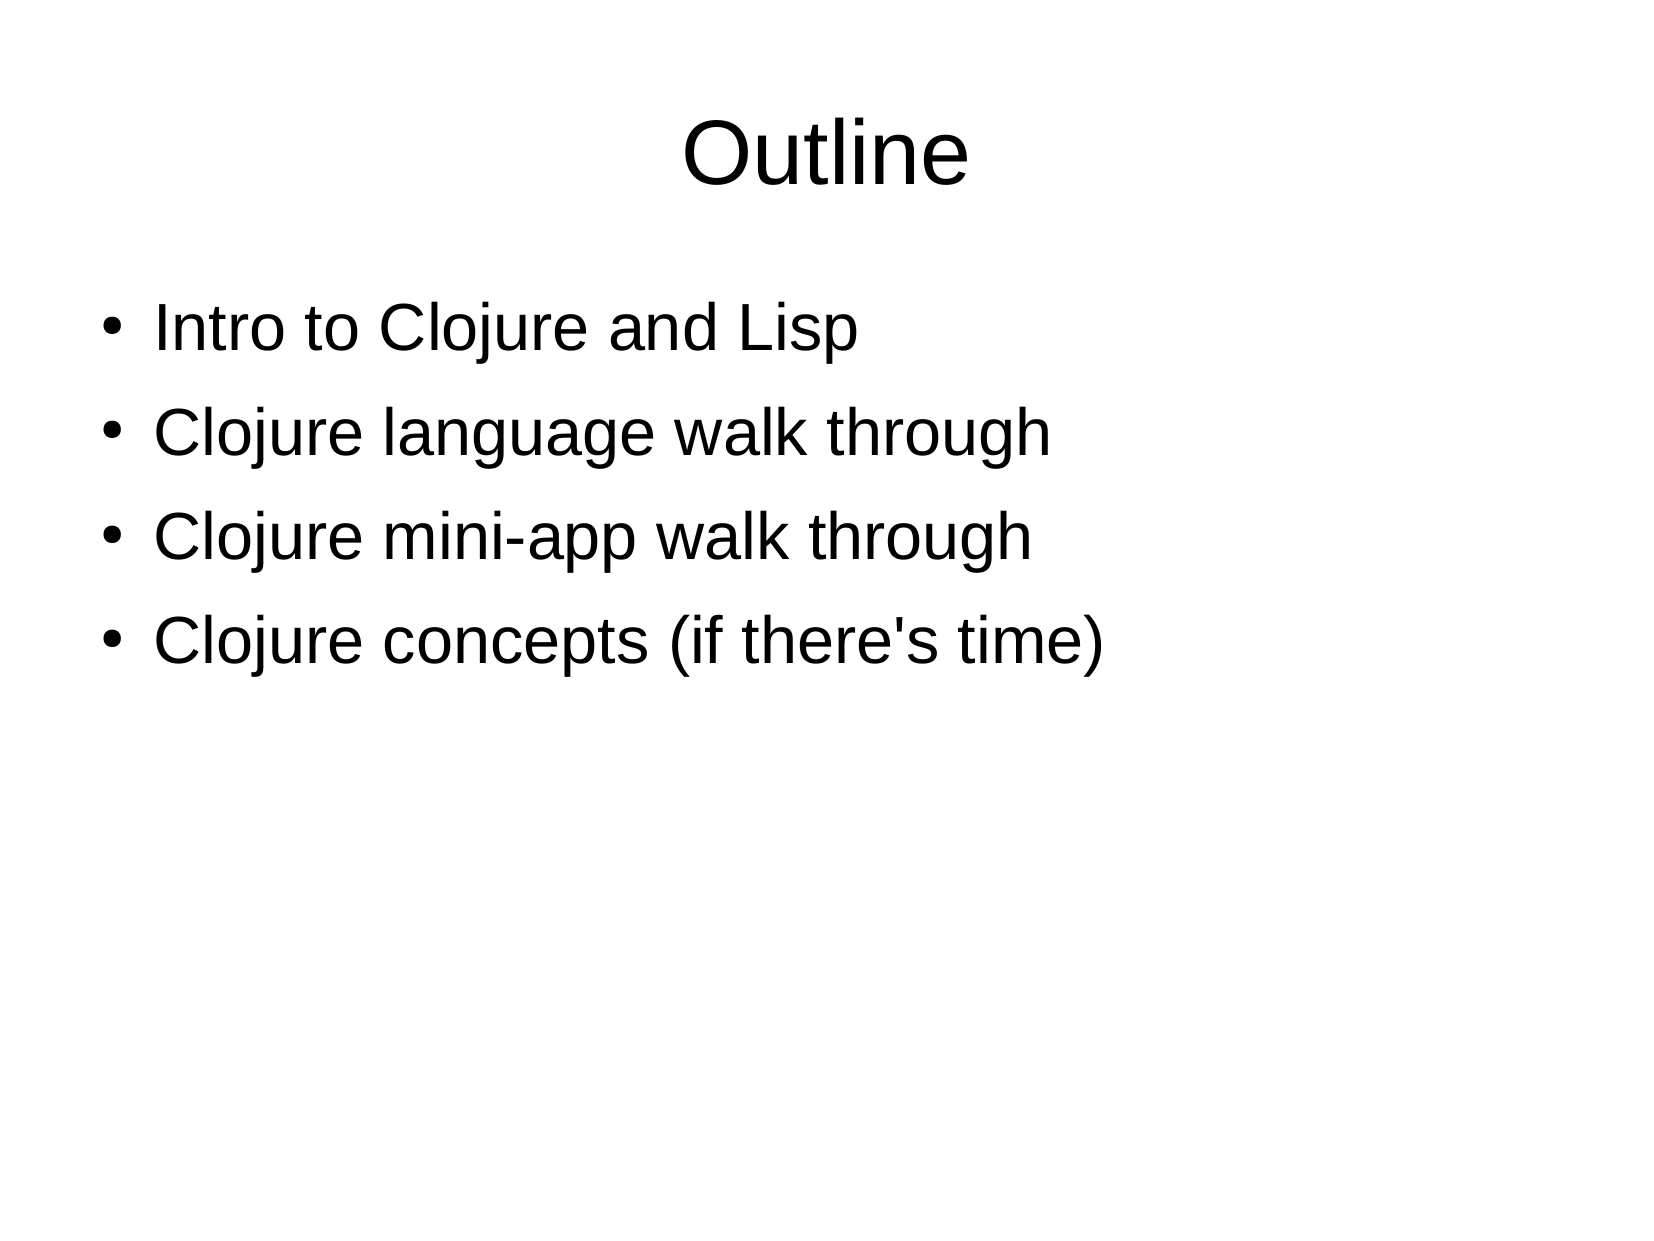

# Outline
Intro to Clojure and Lisp
Clojure language walk through
Clojure mini-app walk through
Clojure concepts (if there's time)